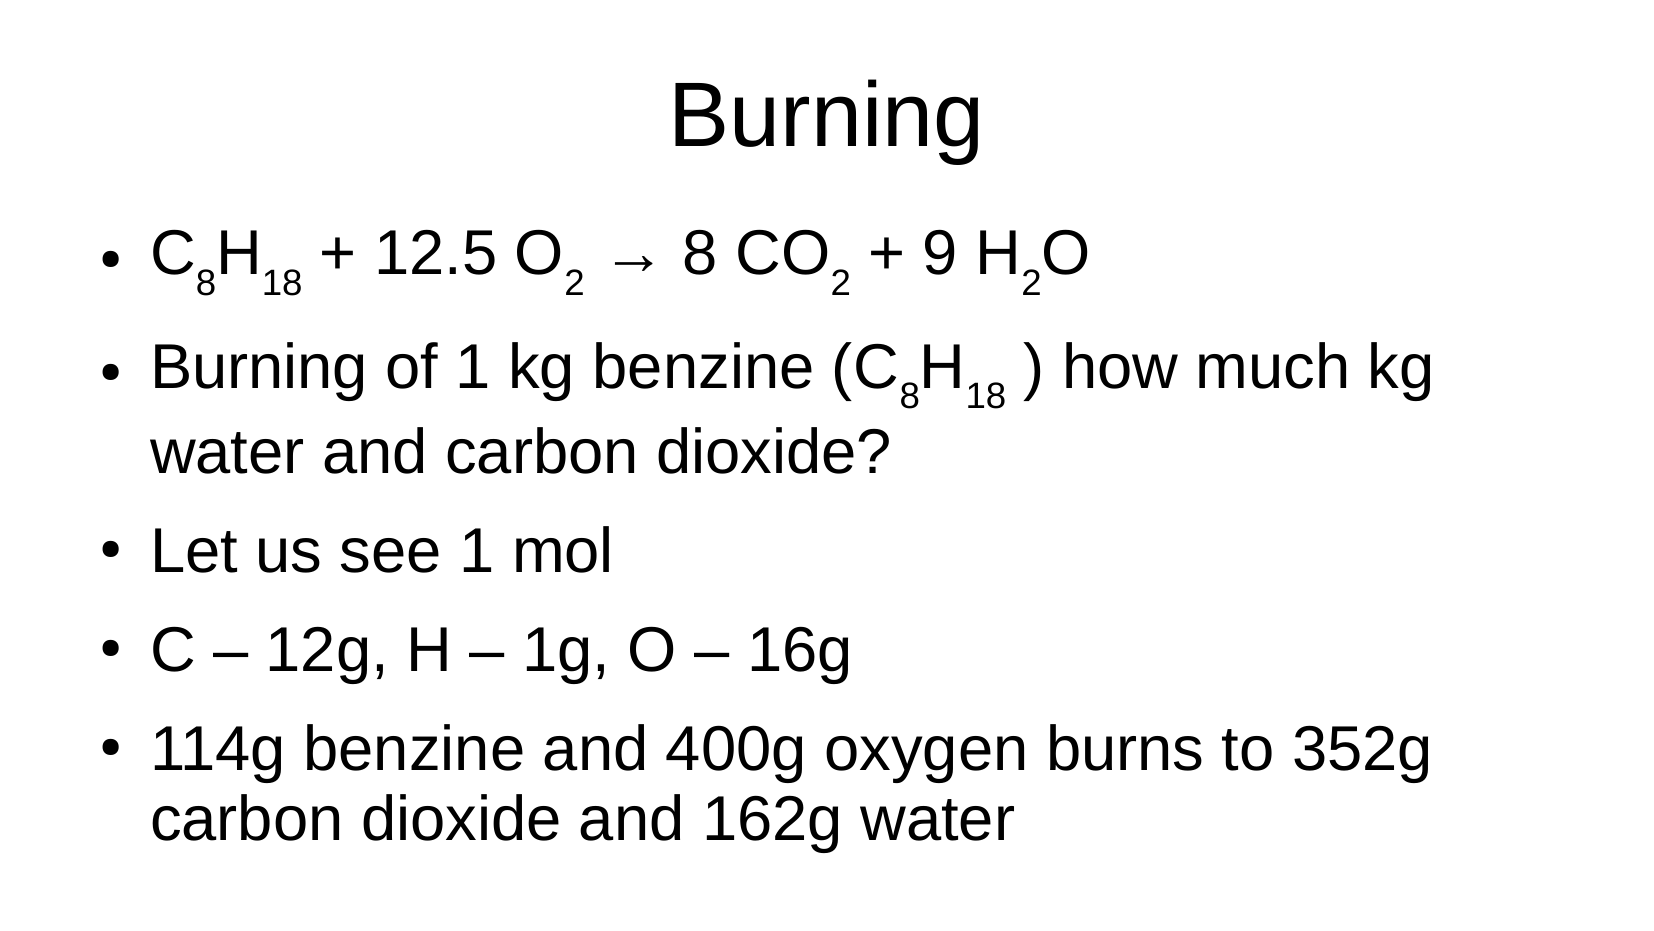

# Burning
C8H18 + 12.5 O2 → 8 CO2 + 9 H2O
Burning of 1 kg benzine (C8H18 ) how much kg water and carbon dioxide?
Let us see 1 mol
C – 12g, H – 1g, O – 16g
114g benzine and 400g oxygen burns to 352g carbon dioxide and 162g water